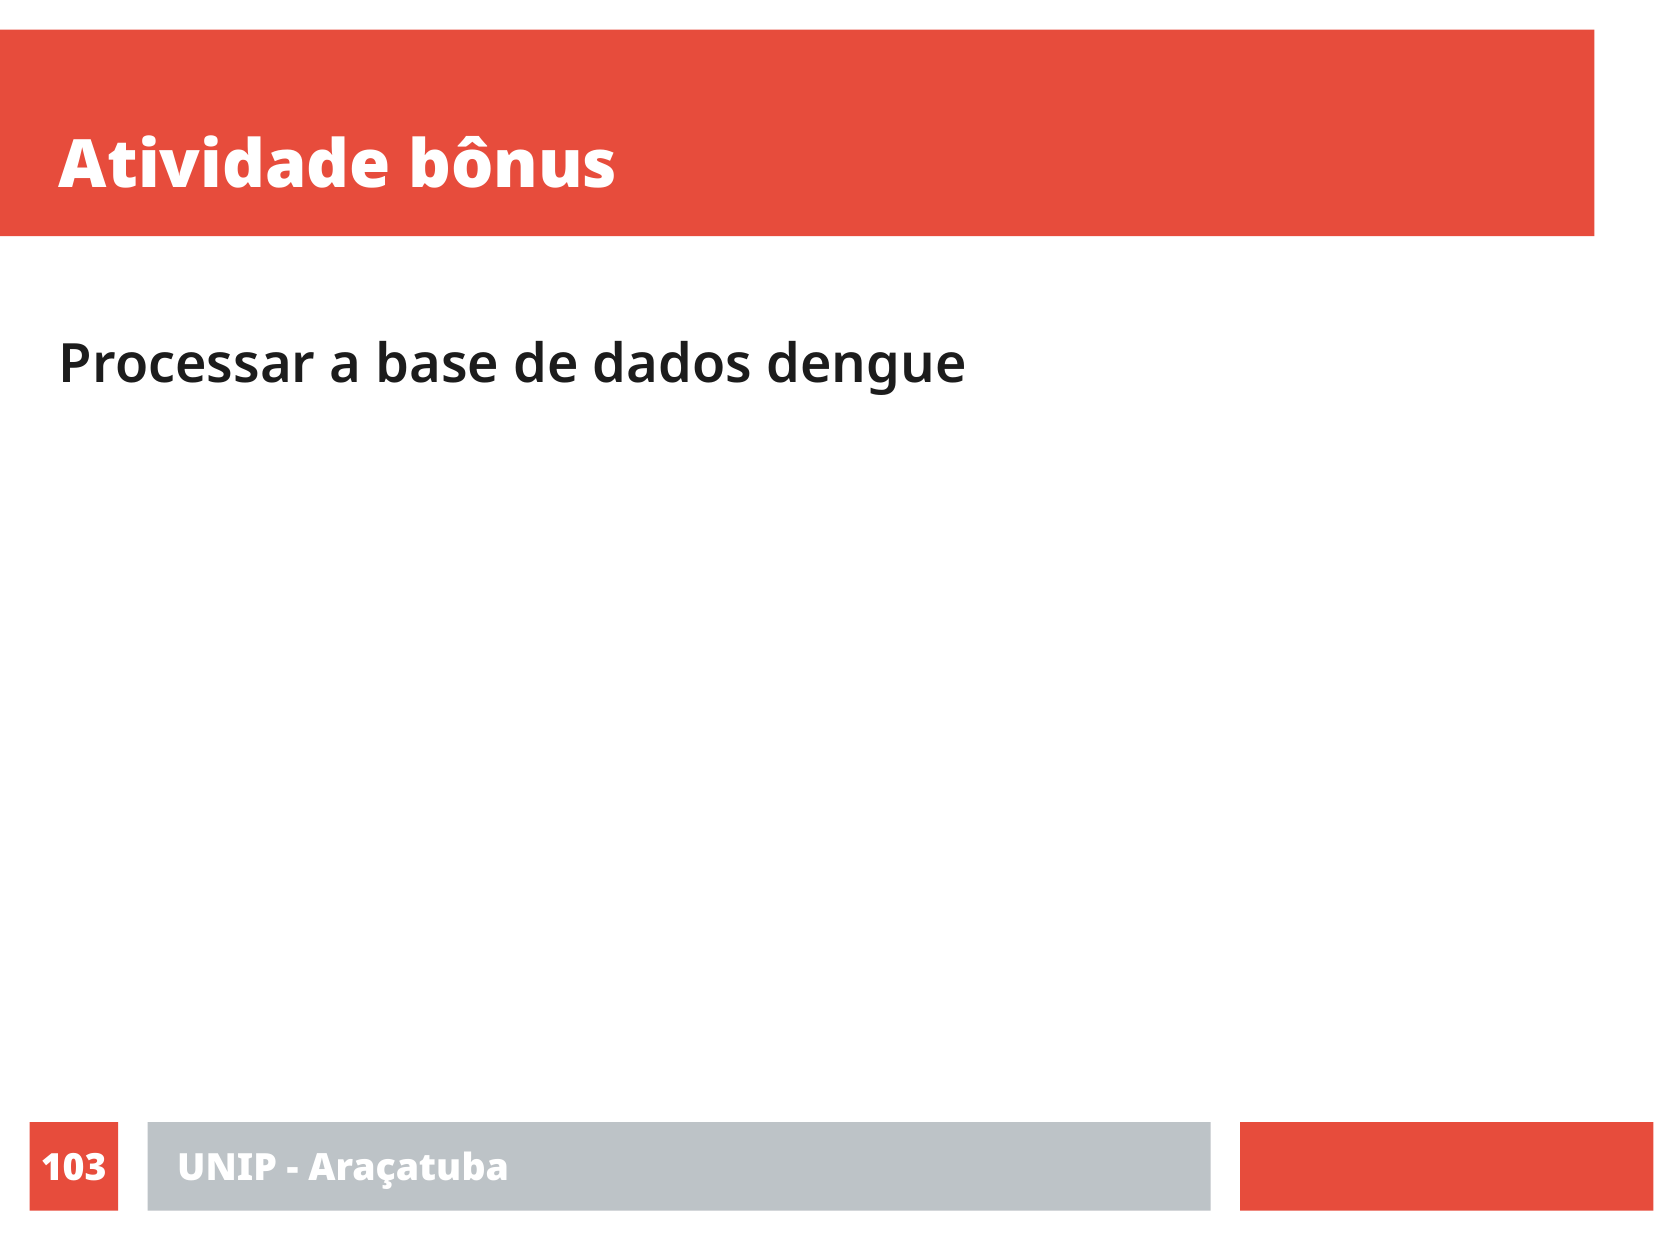

# Atividade bônus
Processar a base de dados dengue
103
UNIP - Araçatuba